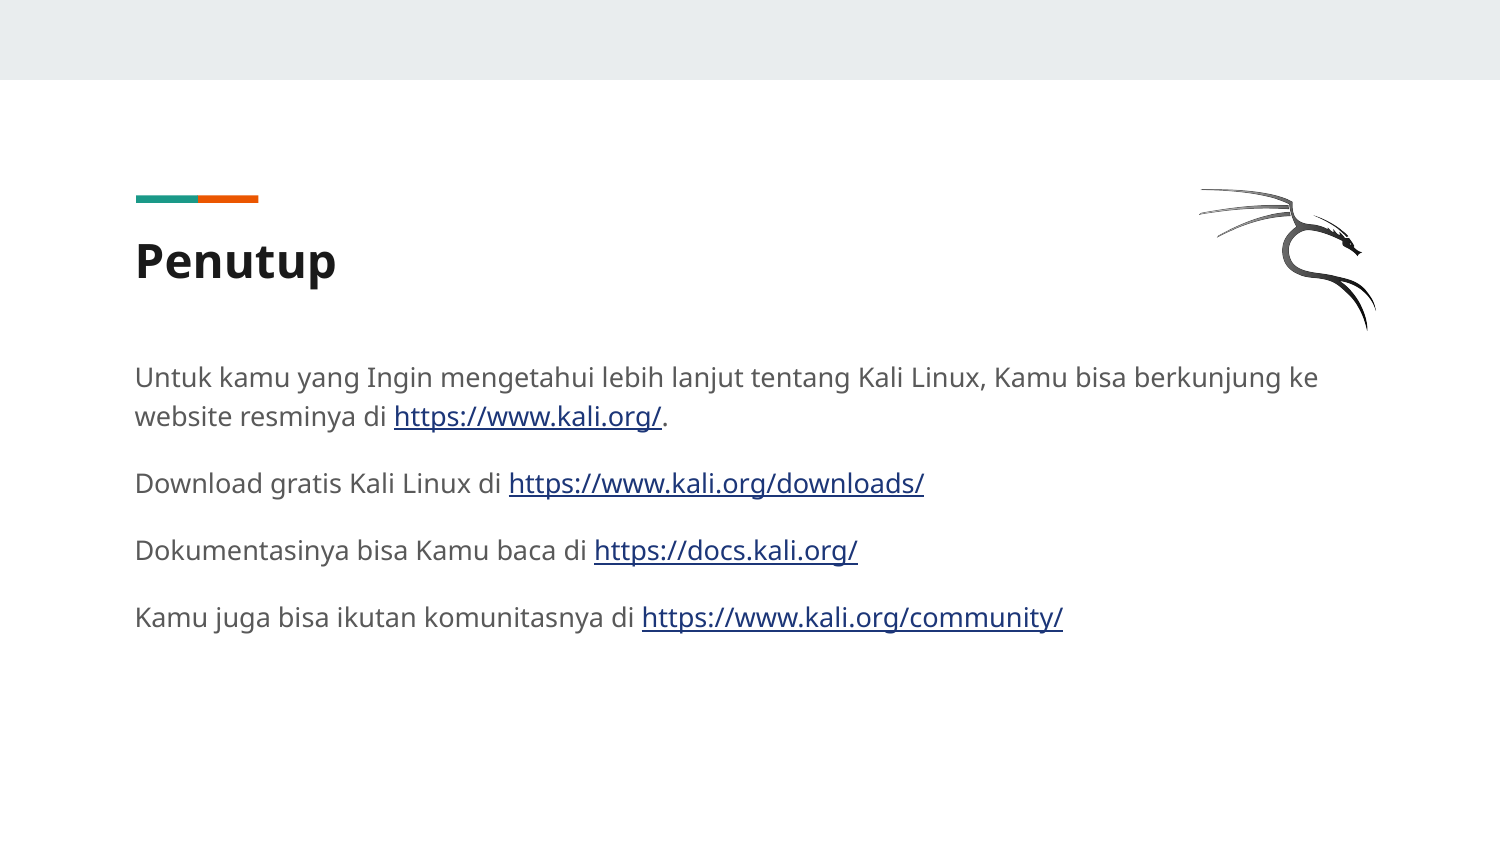

# Penutup
Untuk kamu yang Ingin mengetahui lebih lanjut tentang Kali Linux, Kamu bisa berkunjung ke website resminya di https://www.kali.org/.
Download gratis Kali Linux di https://www.kali.org/downloads/
Dokumentasinya bisa Kamu baca di https://docs.kali.org/
Kamu juga bisa ikutan komunitasnya di https://www.kali.org/community/